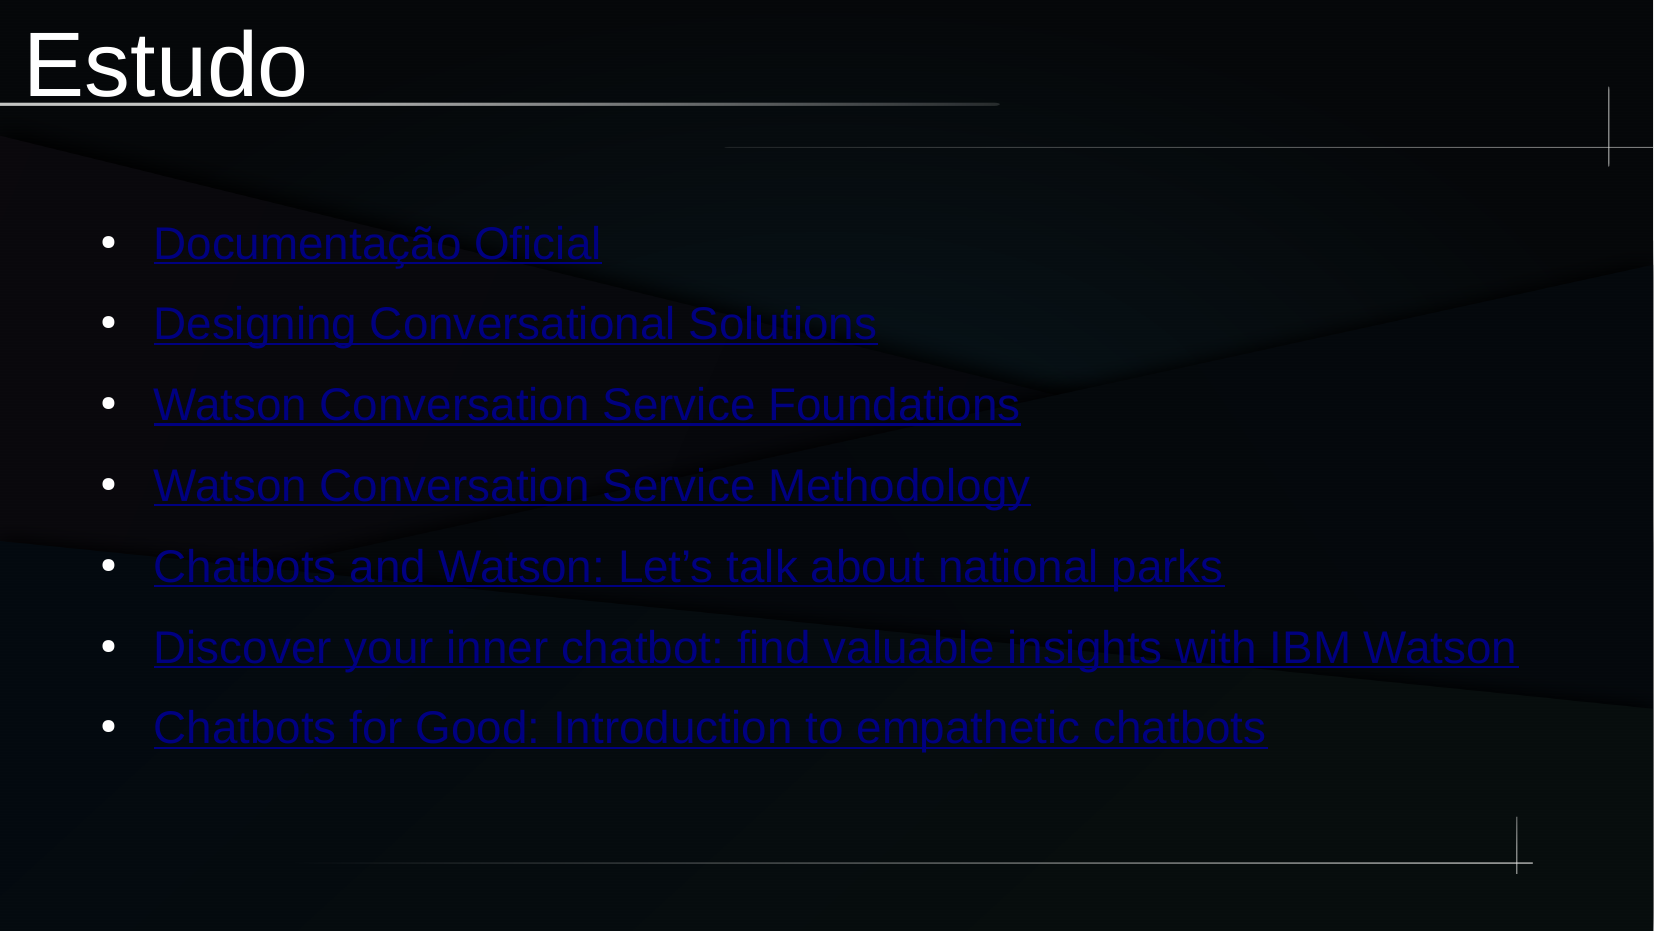

# Estudo
Documentação Oficial
Designing Conversational Solutions
Watson Conversation Service Foundations
Watson Conversation Service Methodology
Chatbots and Watson: Let’s talk about national parks
Discover your inner chatbot: find valuable insights with IBM Watson
Chatbots for Good: Introduction to empathetic chatbots